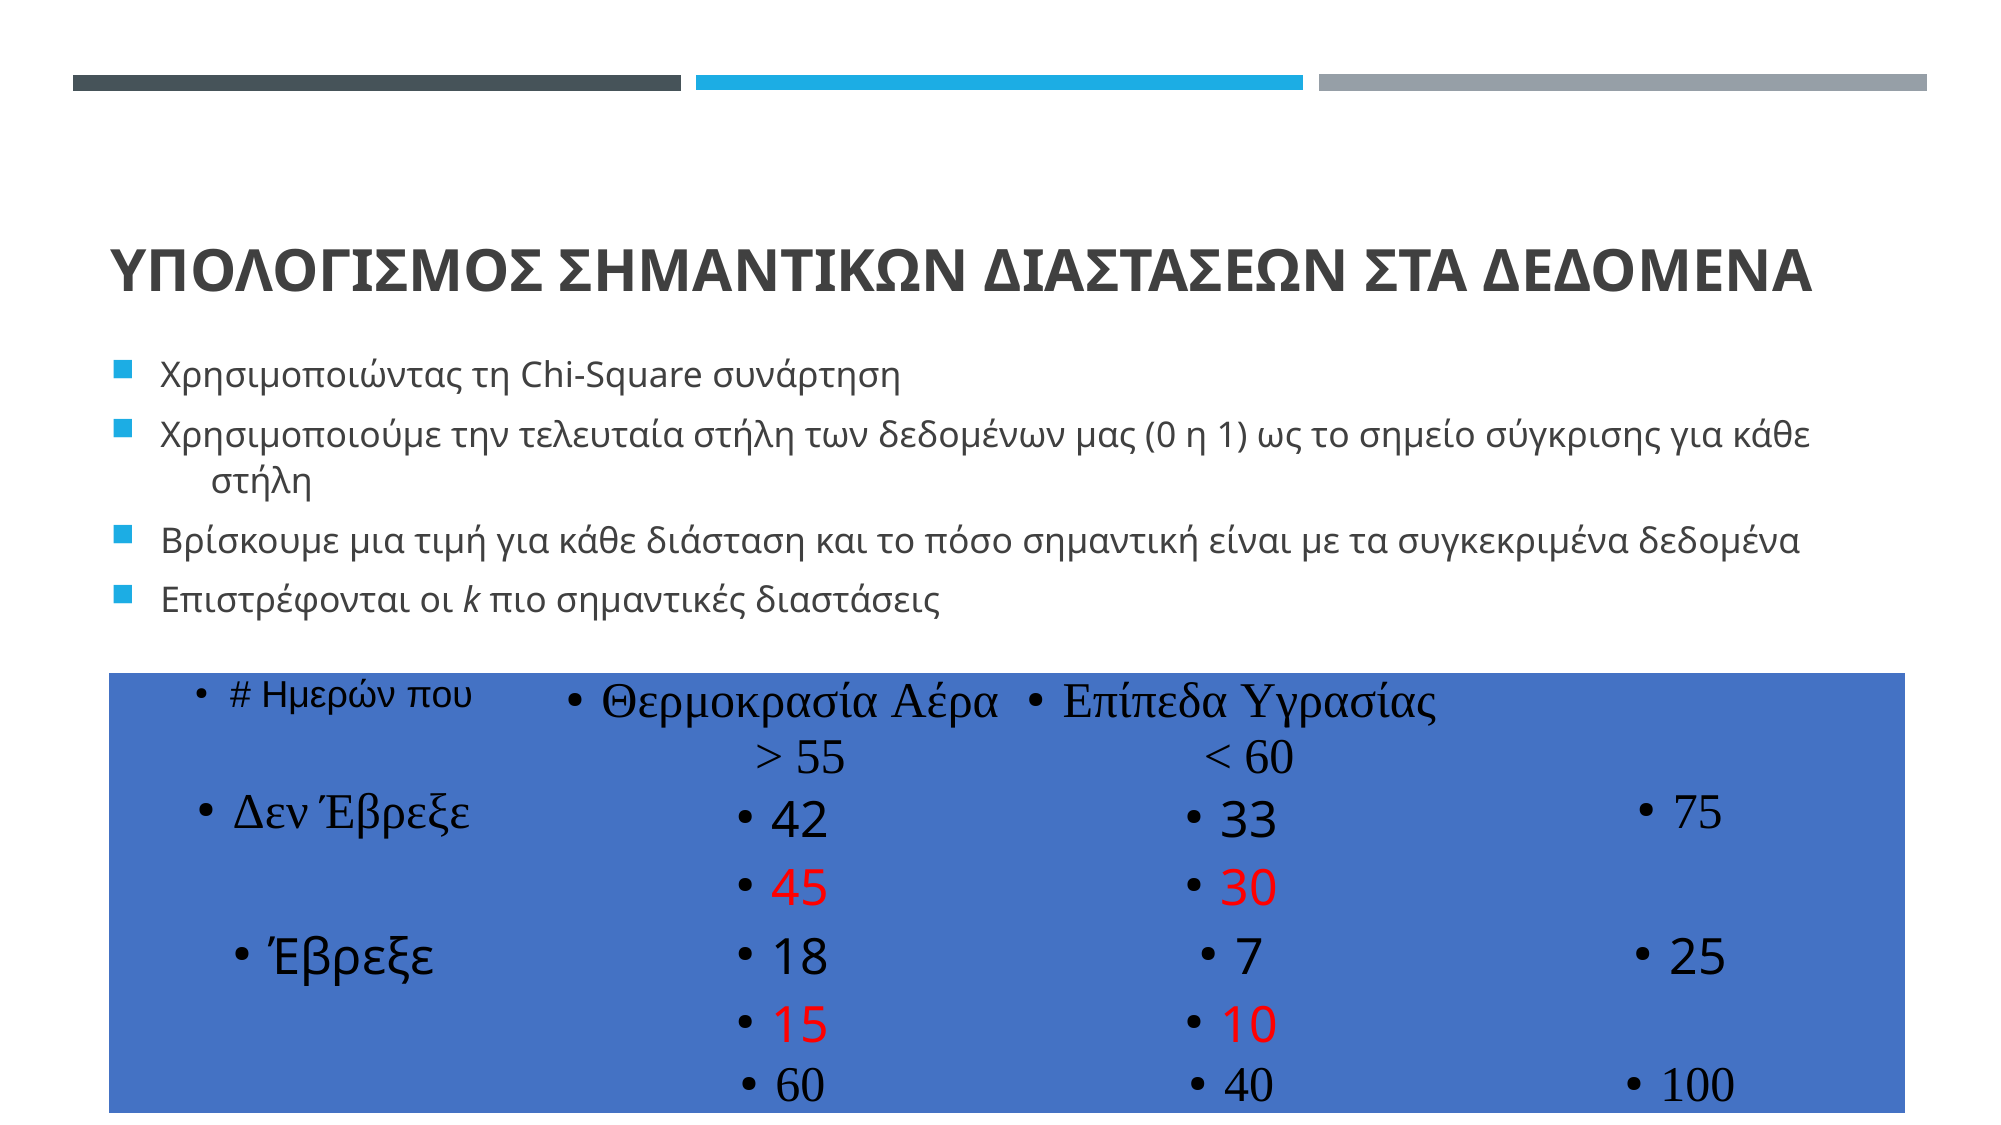

# ΥΠΟΛΟΓΙΣΜΟΣ ΣΗΜΑΝΤΙΚΩΝ ΔΙΑΣΤΑΣΕΩΝ ΣΤΑ ΔΕΔΟΜΕΝΑ
Χρησιμοποιώντας τη Chi-Square συνάρτηση
Χρησιμοποιούμε την τελευταία στήλη των δεδομένων μας (0 η 1) ως το σημείο σύγκρισης για κάθε στήλη
Βρίσκουμε μια τιμή για κάθε διάσταση και το πόσο σημαντική είναι με τα συγκεκριμένα δεδομένα
Επιστρέφονται οι k πιο σημαντικές διαστάσεις
| # Ημερών που | Θερμοκρασία Αέρα > 55 | Επίπεδα Υγρασίας < 60 | |
| --- | --- | --- | --- |
| Δεν Έβρεξε | 42 45 | 33 30 | 75 |
| Έβρεξε | 18 15 | 7 10 | 25 |
| | 60 | 40 | 100 |